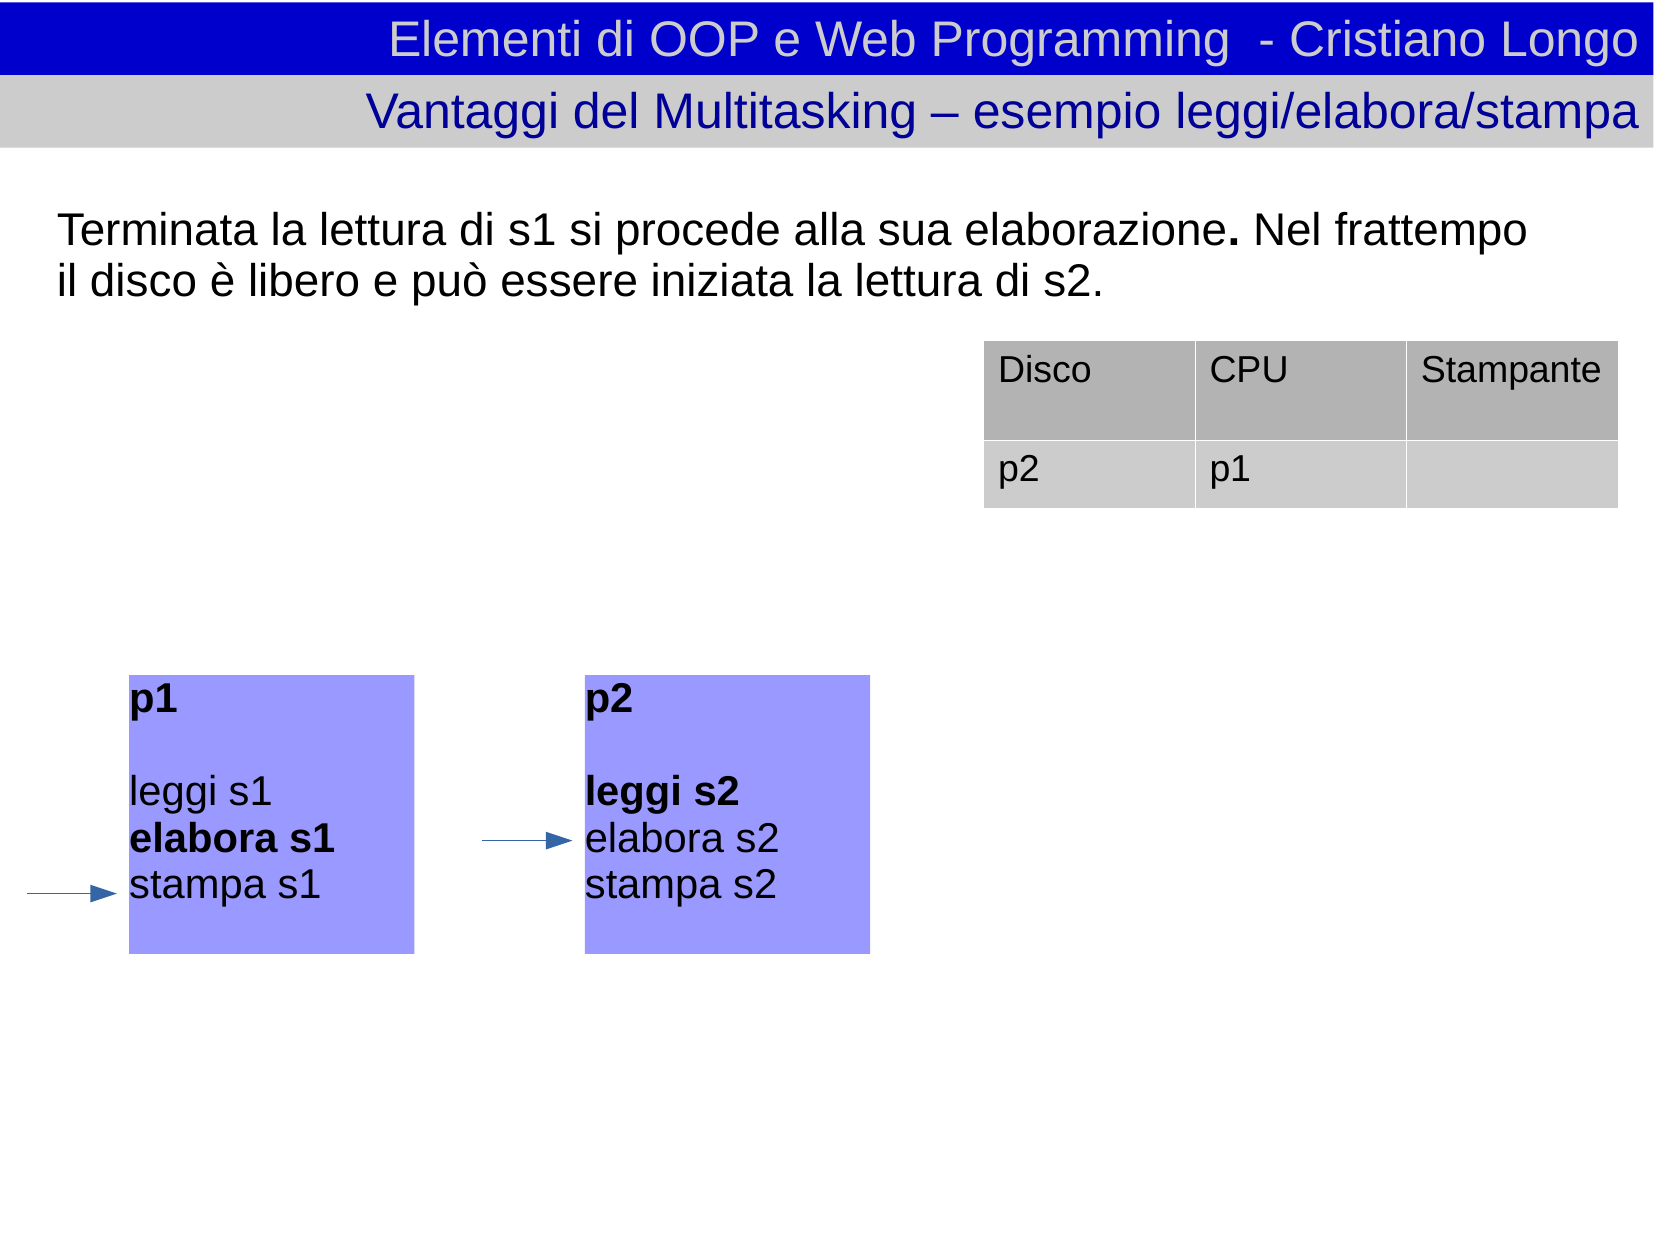

# Elementi di OOP e Web Programming - Cristiano Longo
Vantaggi del Multitasking – esempio leggi/elabora/stampa
Terminata la lettura di s1 si procede alla sua elaborazione. Nel frattempo il disco è libero e può essere iniziata la lettura di s2.
| Disco | CPU | Stampante |
| --- | --- | --- |
| p2 | p1 | |
p1
leggi s1
elabora s1
stampa s1
p2
leggi s2
elabora s2
stampa s2